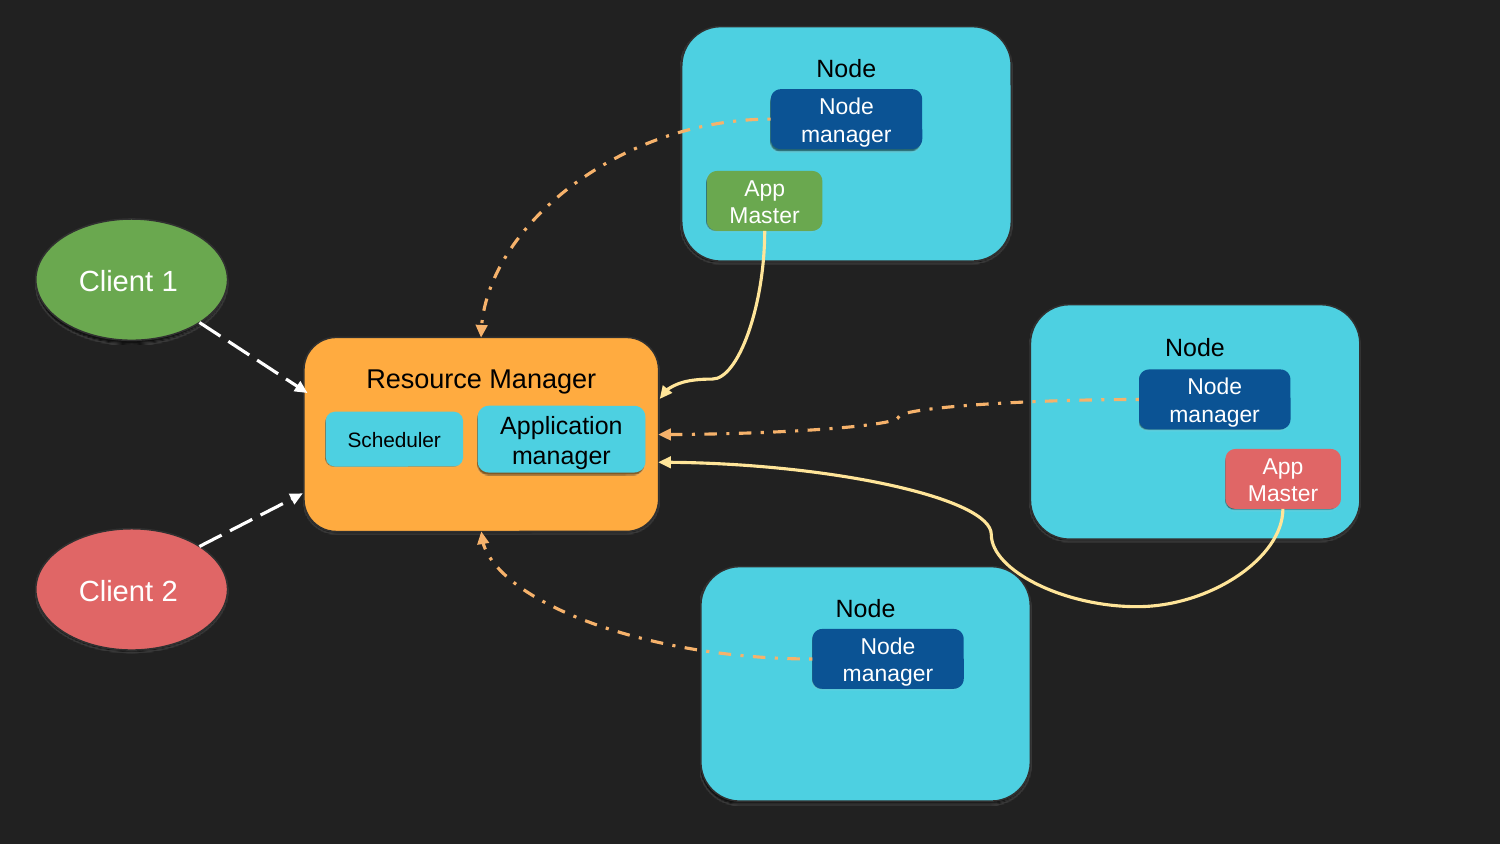

Node
Node manager
App Master
Client 1
Node
Resource Manager
Node manager
Application manager
Scheduler
App Master
Client 2
Node
Node manager